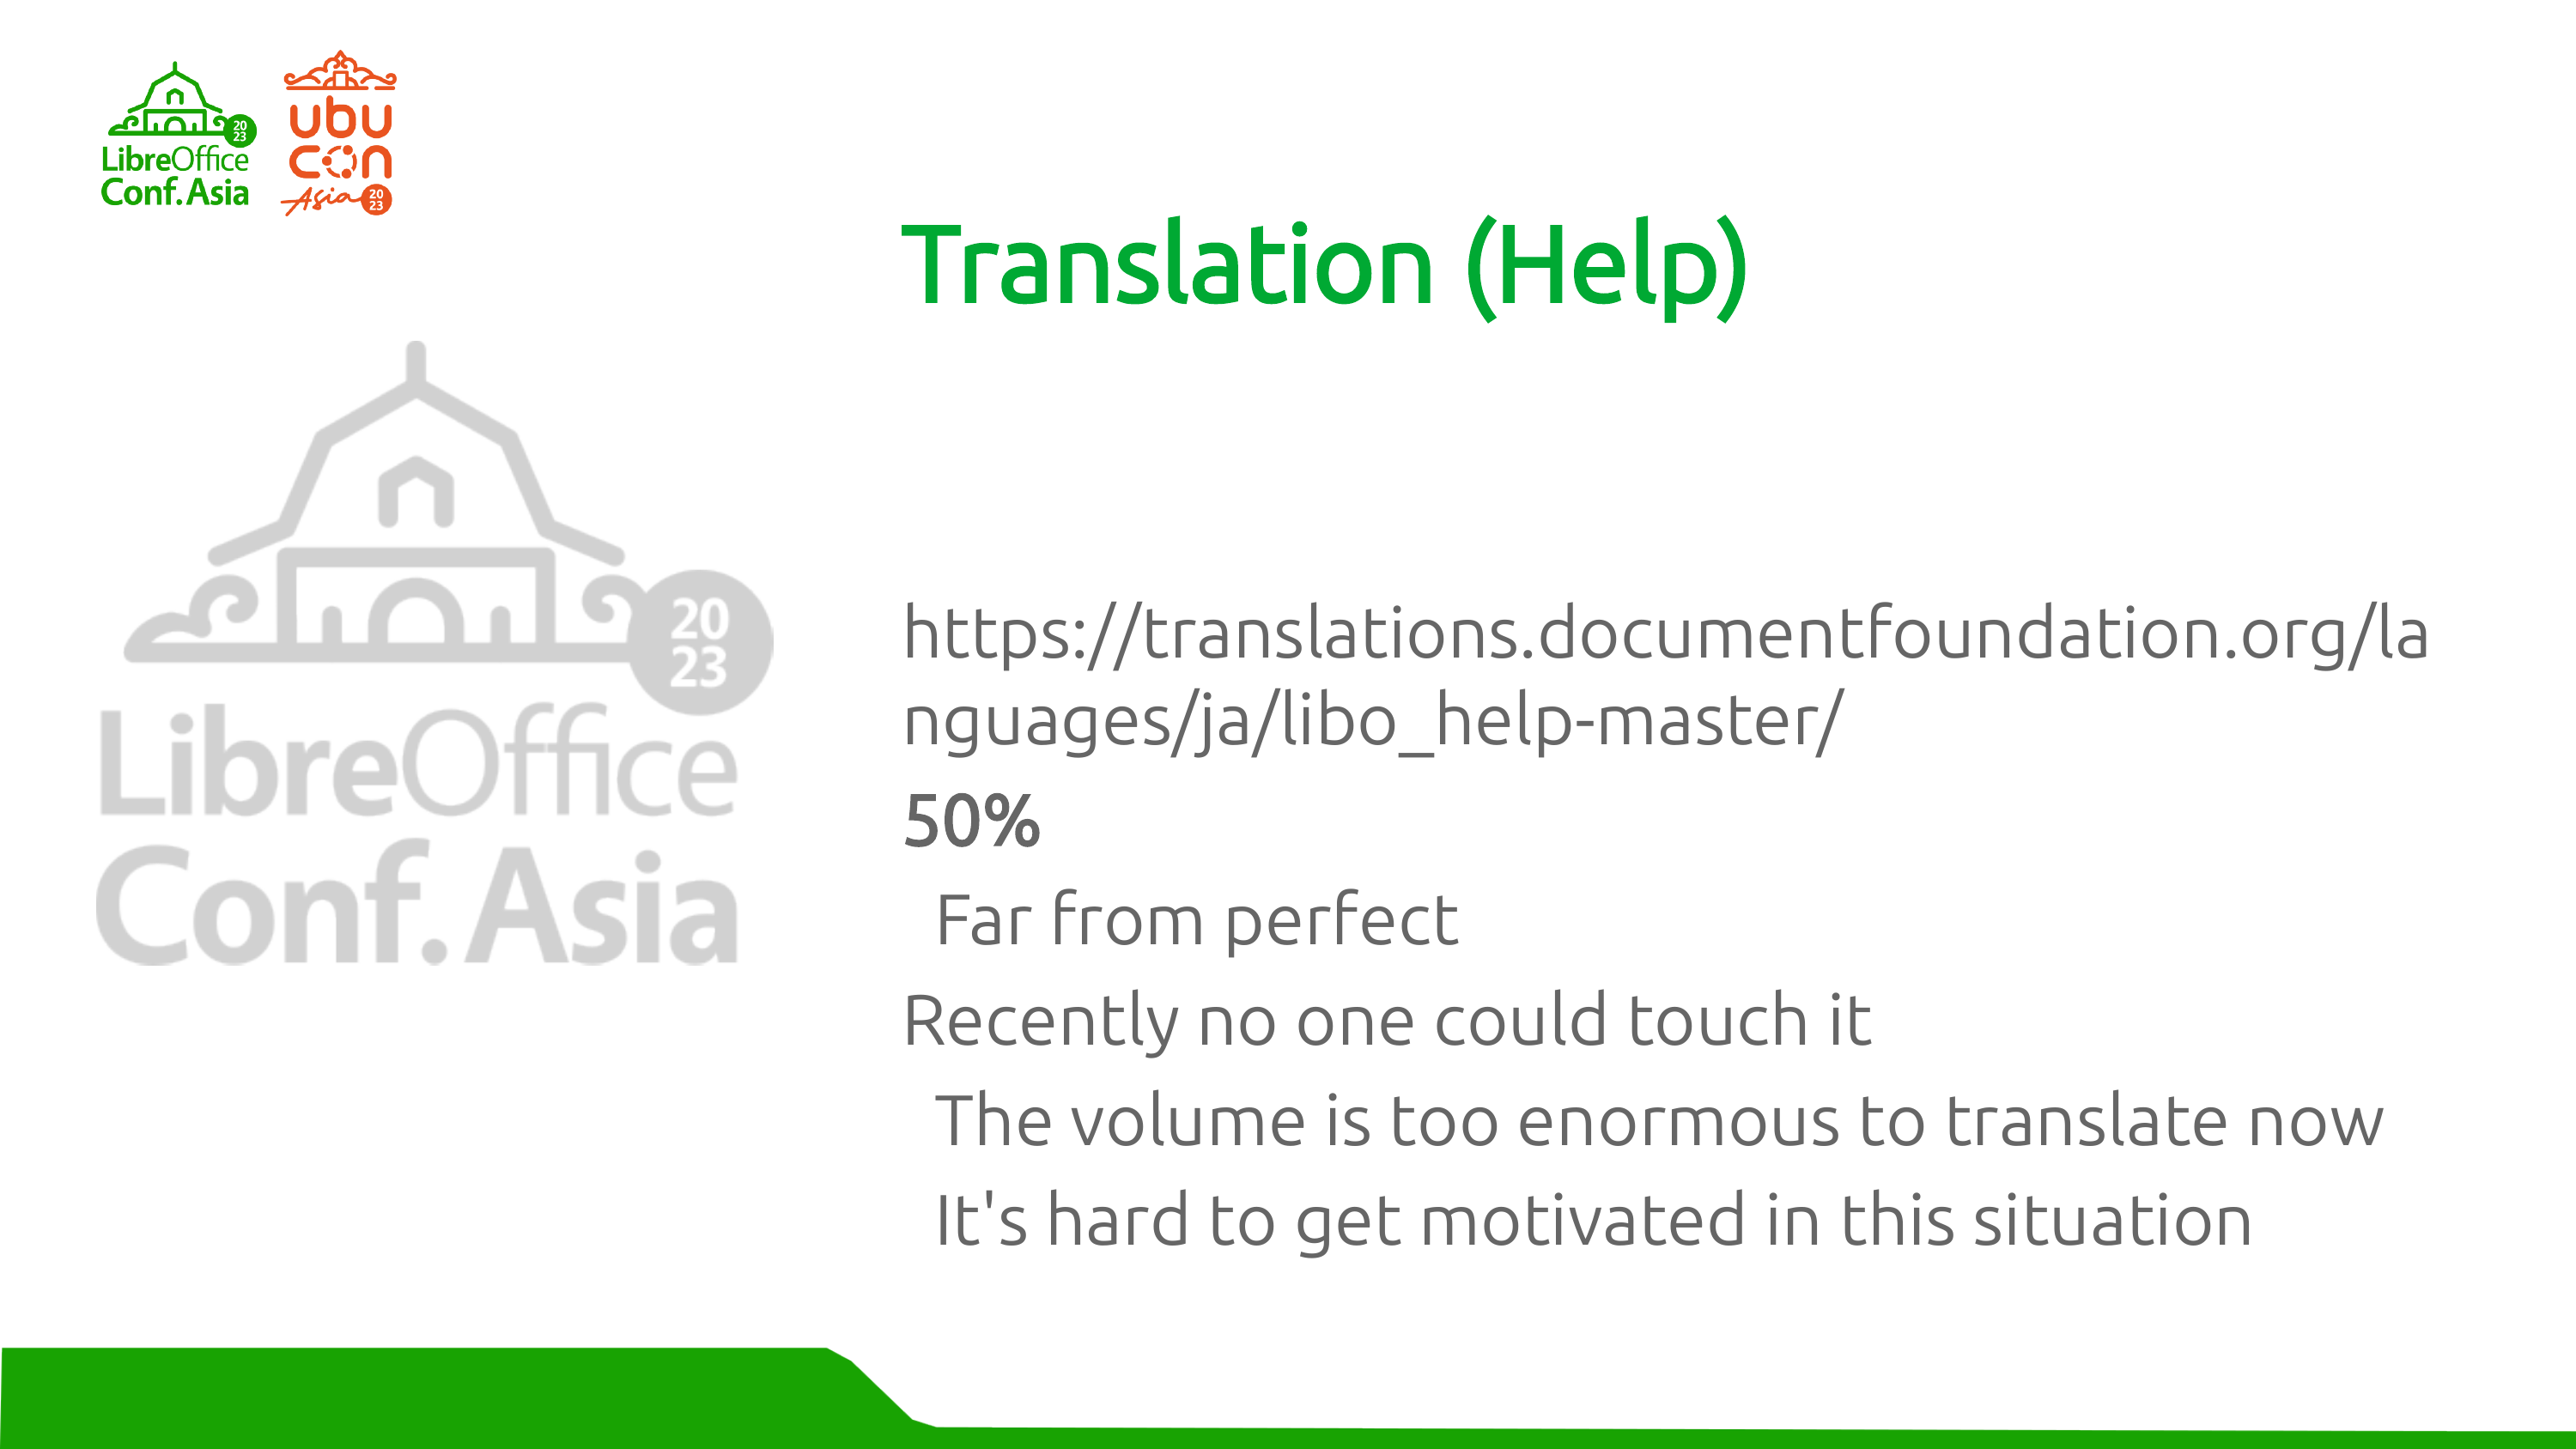

Translation (Help)
# https://translations.documentfoundation.org/languages/ja/libo_help-master/
50%
 Far from perfect
Recently no one could touch it
 The volume is too enormous to translate now
 It's hard to get motivated in this situation